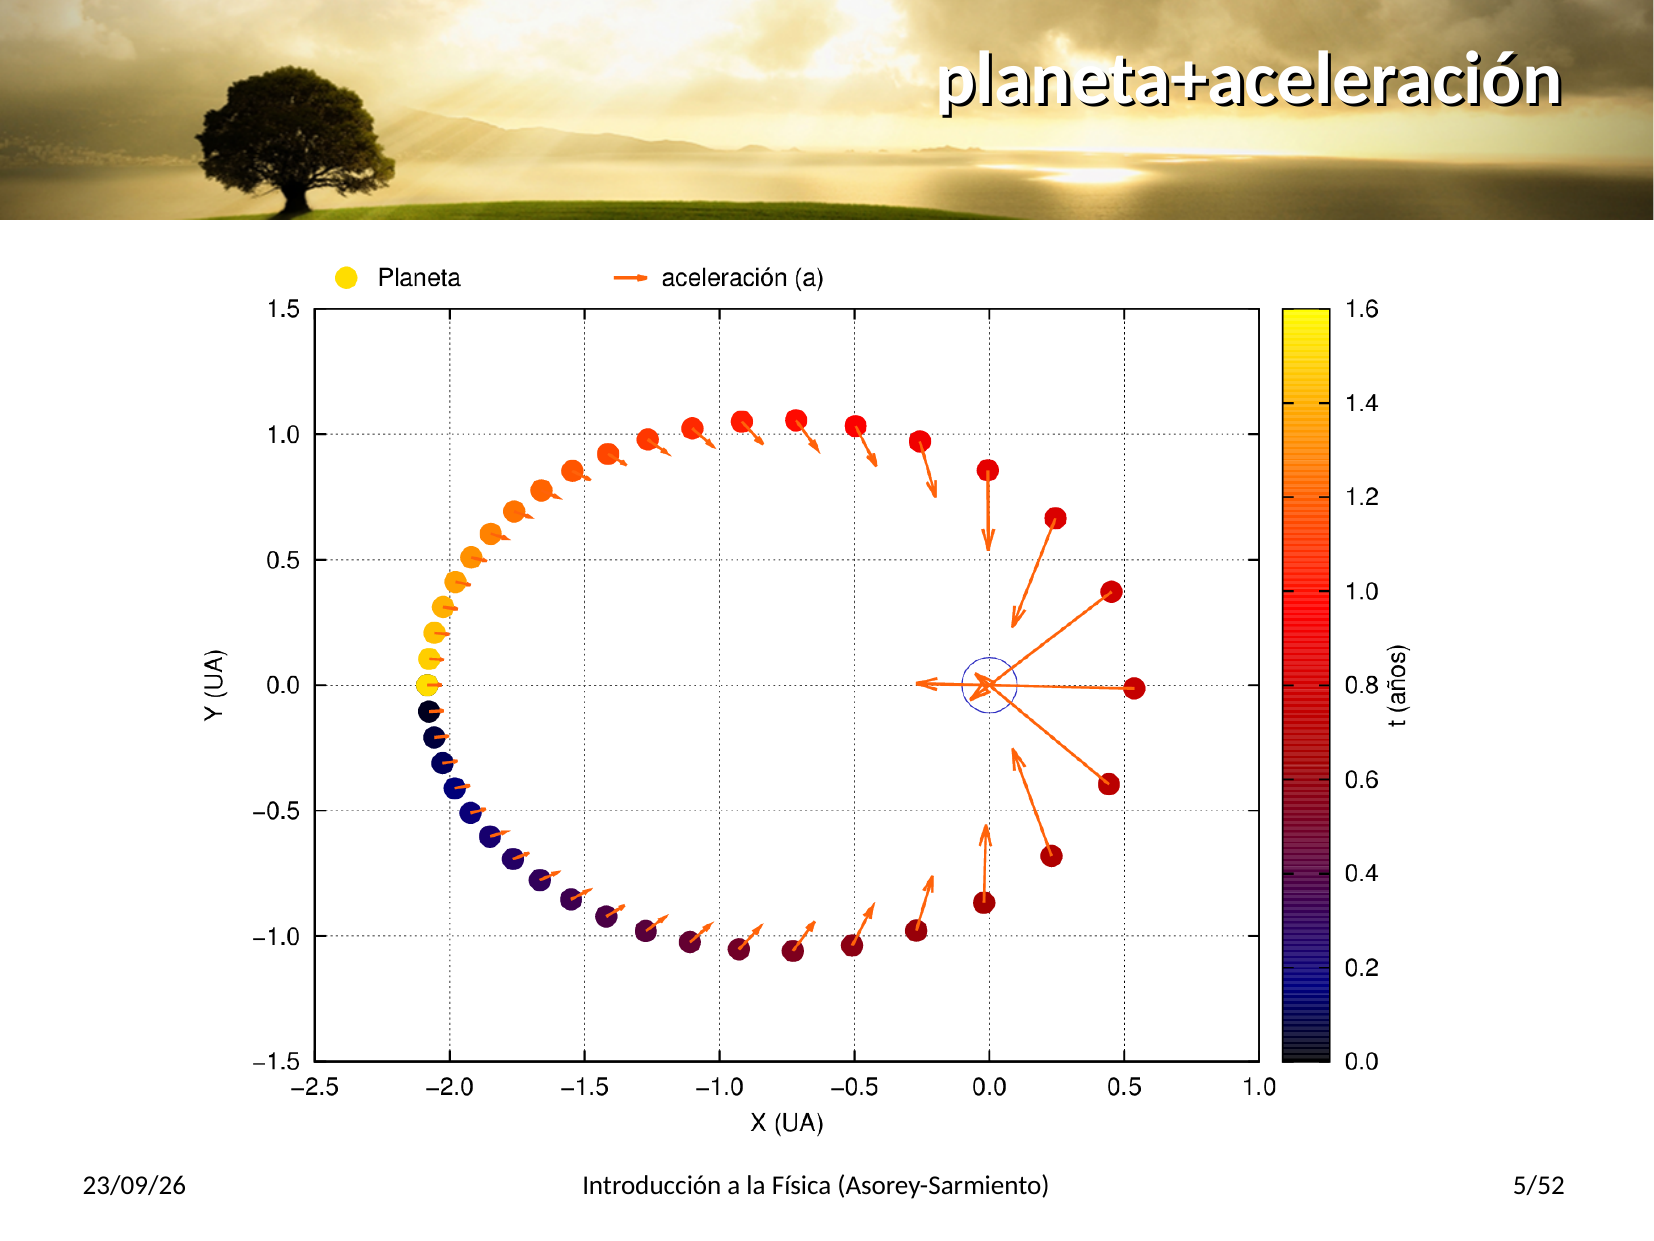

# planeta+aceleración
Introducción a la Física (Asorey-Sarmiento)
5